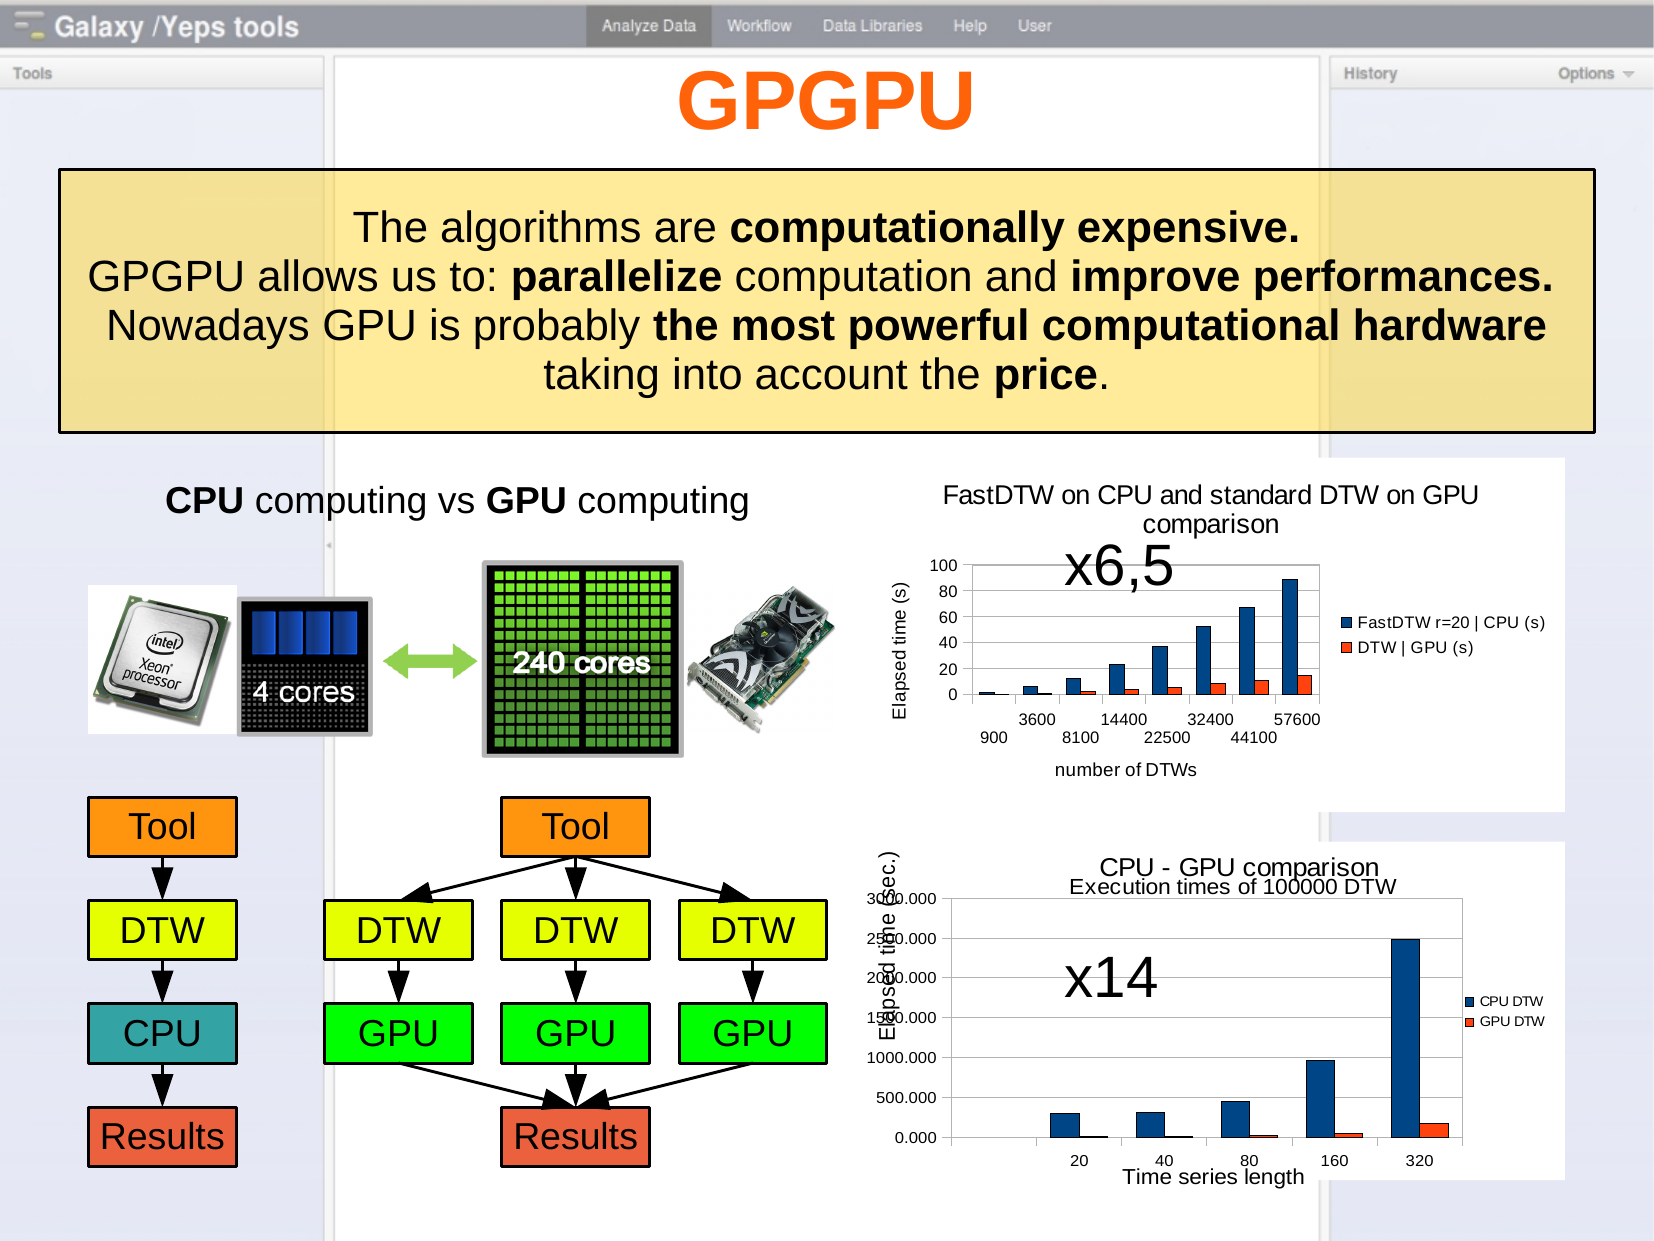

# GPGPU
The algorithms are computationally expensive.
GPGPU allows us to: parallelize computation and improve performances. Nowadays GPU is probably the most powerful computational hardware taking into account the price.
### Chart: FastDTW on CPU and standard DTW on GPU comparison
| Category | FastDTW r=20 | CPU (s) | DTW | GPU (s) |
|---|---|---|
| 900 | 1.37 | 0.33467 |
| 3600 | 5.88 | 1.018549 |
| 8100 | 12.32 | 2.135 |
| 14400 | 23.28 | 3.78 |
| 22500 | 36.7 | 5.75 |
| 32400 | 52.31 | 8.24 |
| 44100 | 67.034 | 11.16 |
| 57600 | 88.76 | 14.72 |CPU computing vs GPU computing
x6,5
Tool
Tool
### Chart: CPU - GPU comparison
Execution times of 100000 DTW
| Category | CPU DTW | GPU DTW |
|---|---|---|
| None | None | None |
| 20 | 291.69 | 1.52 |
| 40 | 309.82 | 4.09 |
| 80 | 447.79 | 13.62 |
| 160 | 967.29 | 46.46 |
| 320 | 2488.6 | 175.07 |DTW
DTW
DTW
DTW
x14
CPU
GPU
GPU
GPU
Results
Results